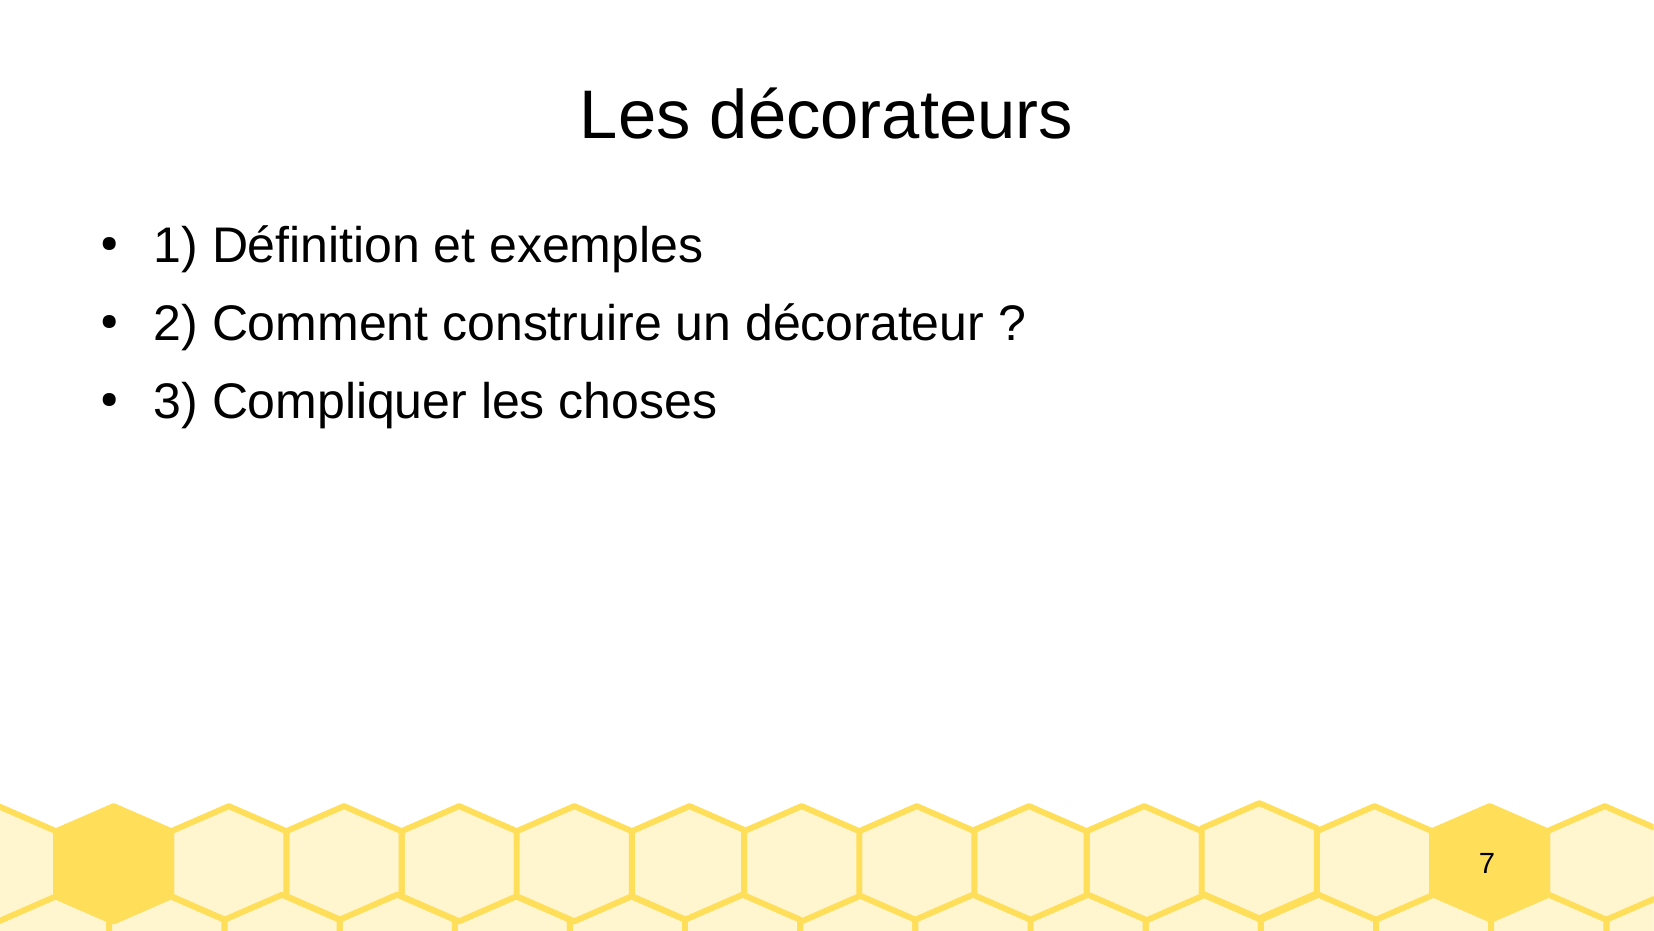

# Les décorateurs
1) Définition et exemples
2) Comment construire un décorateur ?
3) Compliquer les choses